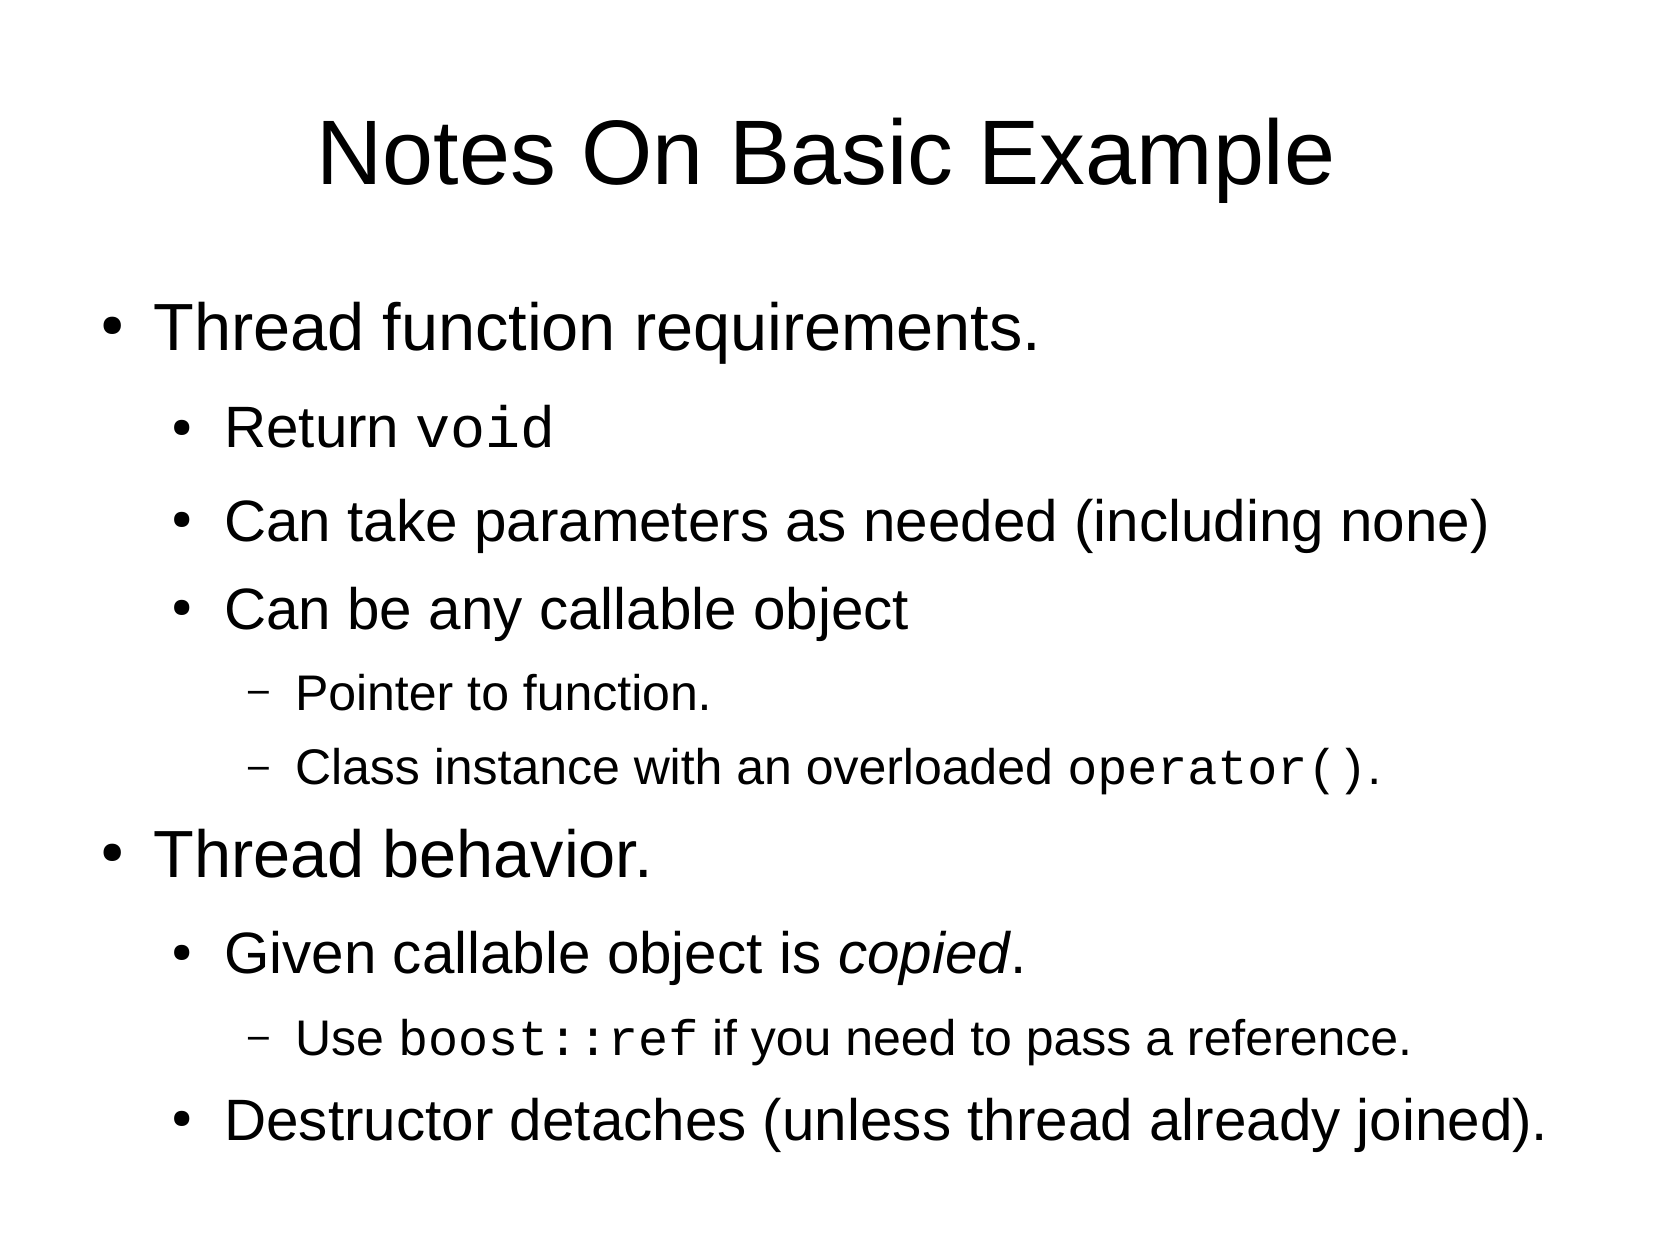

# Notes On Basic Example
Thread function requirements.
Return void
Can take parameters as needed (including none)
Can be any callable object
Pointer to function.
Class instance with an overloaded operator().
Thread behavior.
Given callable object is copied.
Use boost::ref if you need to pass a reference.
Destructor detaches (unless thread already joined).